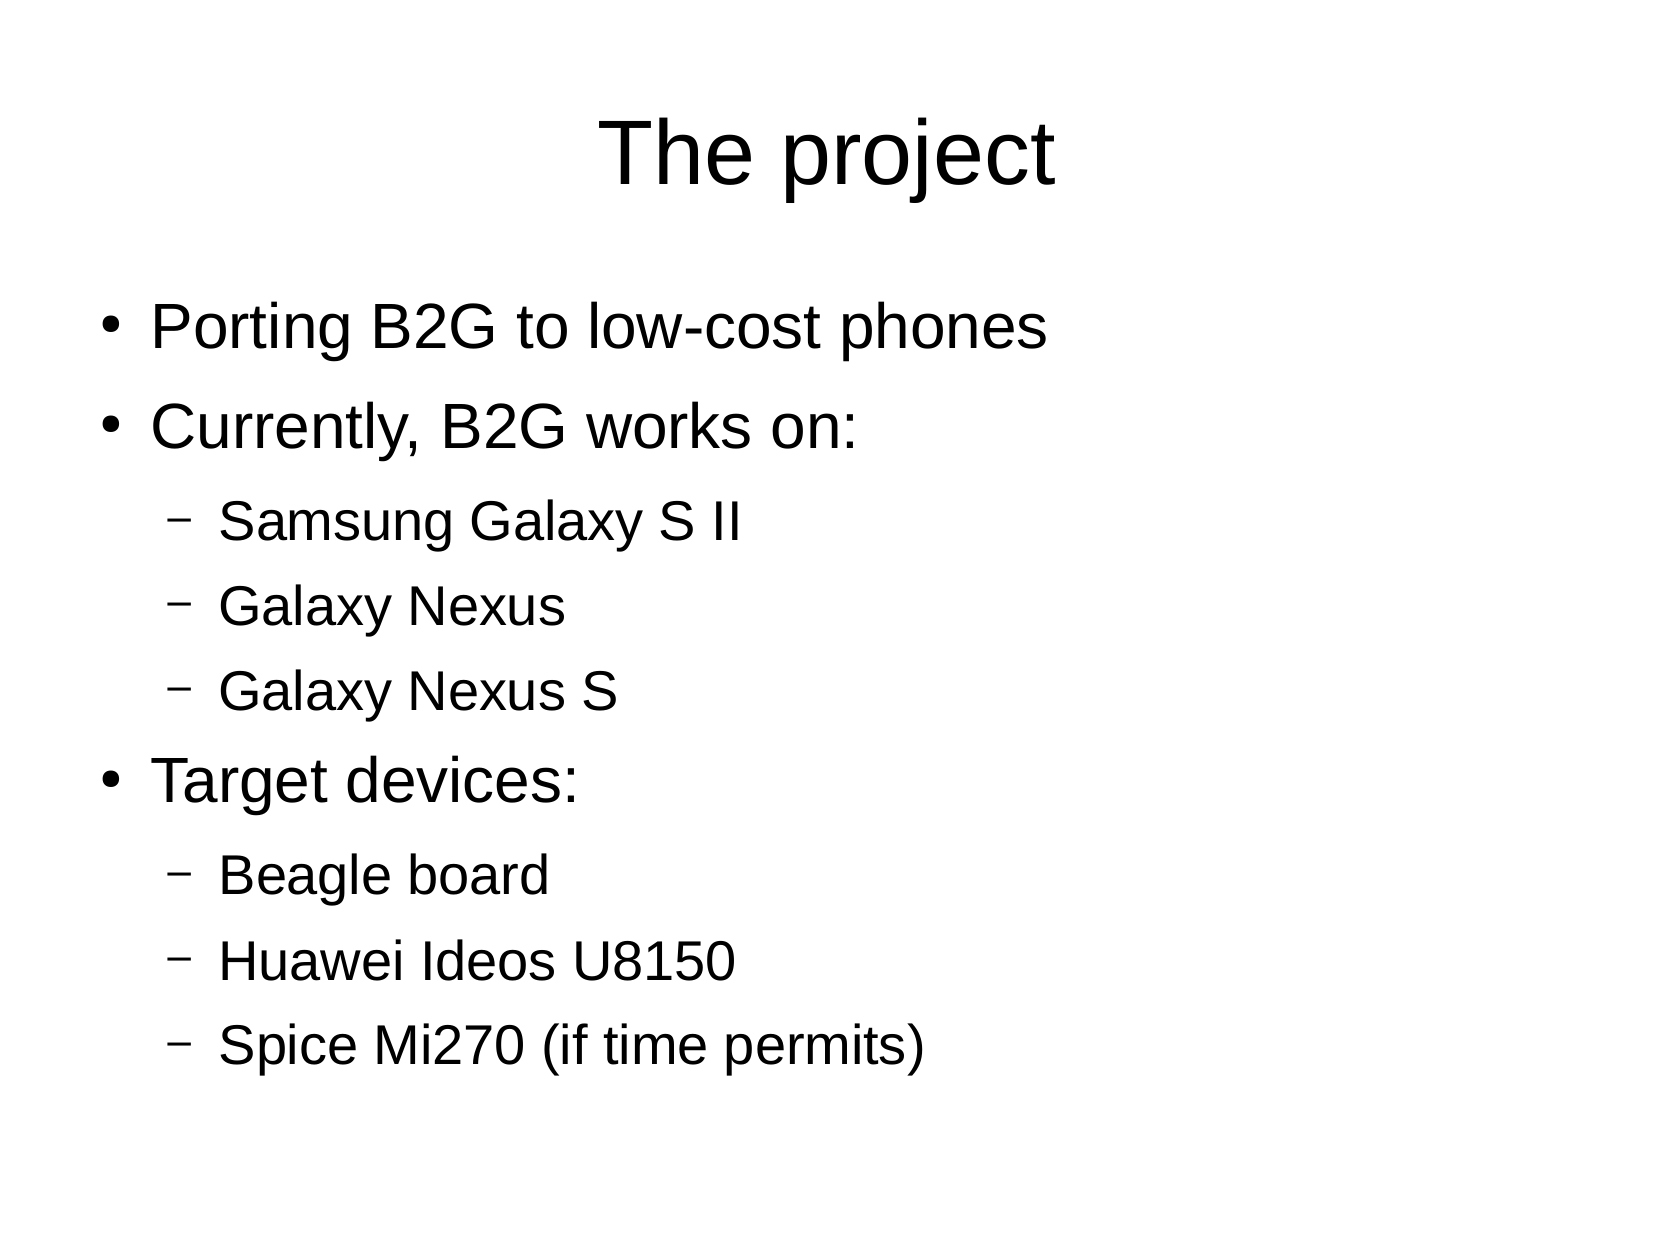

# The project
Porting B2G to low-cost phones
Currently, B2G works on:
Samsung Galaxy S II
Galaxy Nexus
Galaxy Nexus S
Target devices:
Beagle board
Huawei Ideos U8150
Spice Mi270 (if time permits)